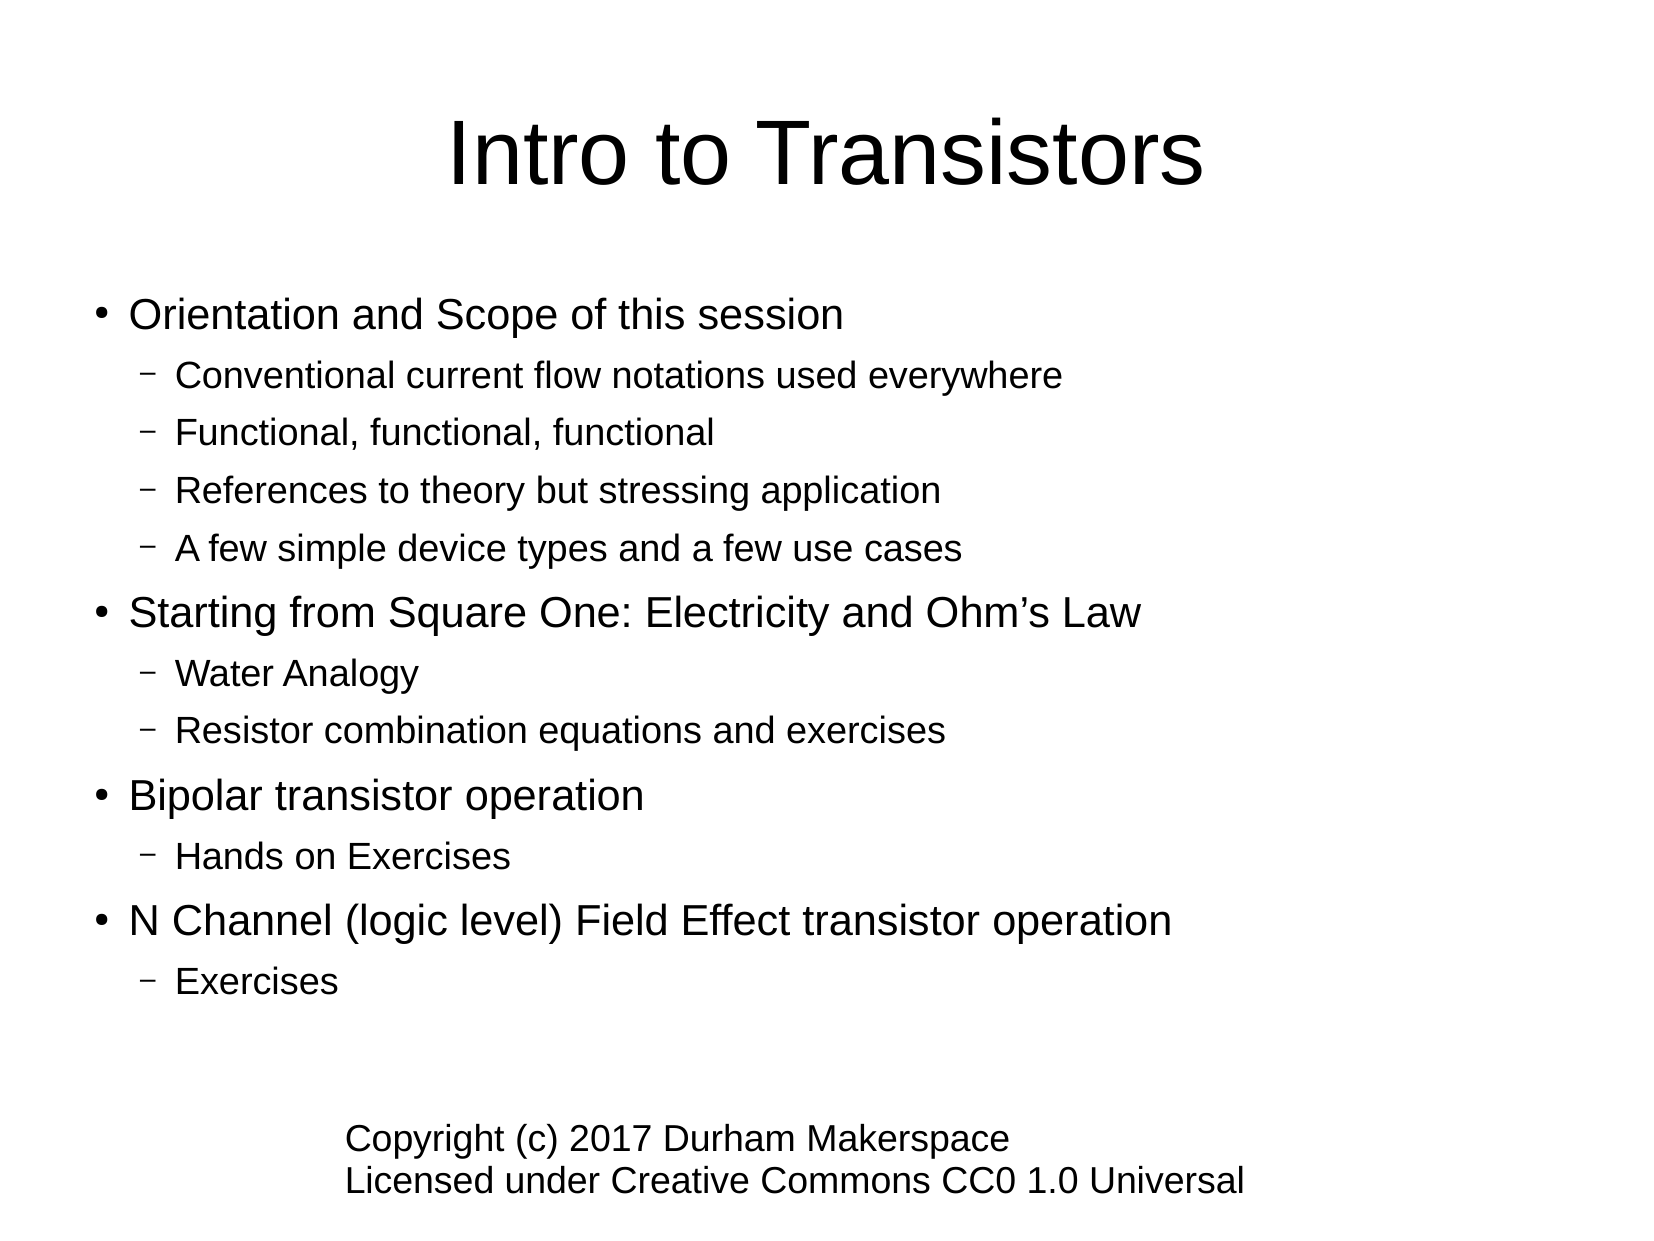

# Intro to Transistors
Orientation and Scope of this session
Conventional current flow notations used everywhere
Functional, functional, functional
References to theory but stressing application
A few simple device types and a few use cases
Starting from Square One: Electricity and Ohm’s Law
Water Analogy
Resistor combination equations and exercises
Bipolar transistor operation
Hands on Exercises
N Channel (logic level) Field Effect transistor operation
Exercises
Copyright (c) 2017 Durham Makerspace
Licensed under Creative Commons CC0 1.0 Universal